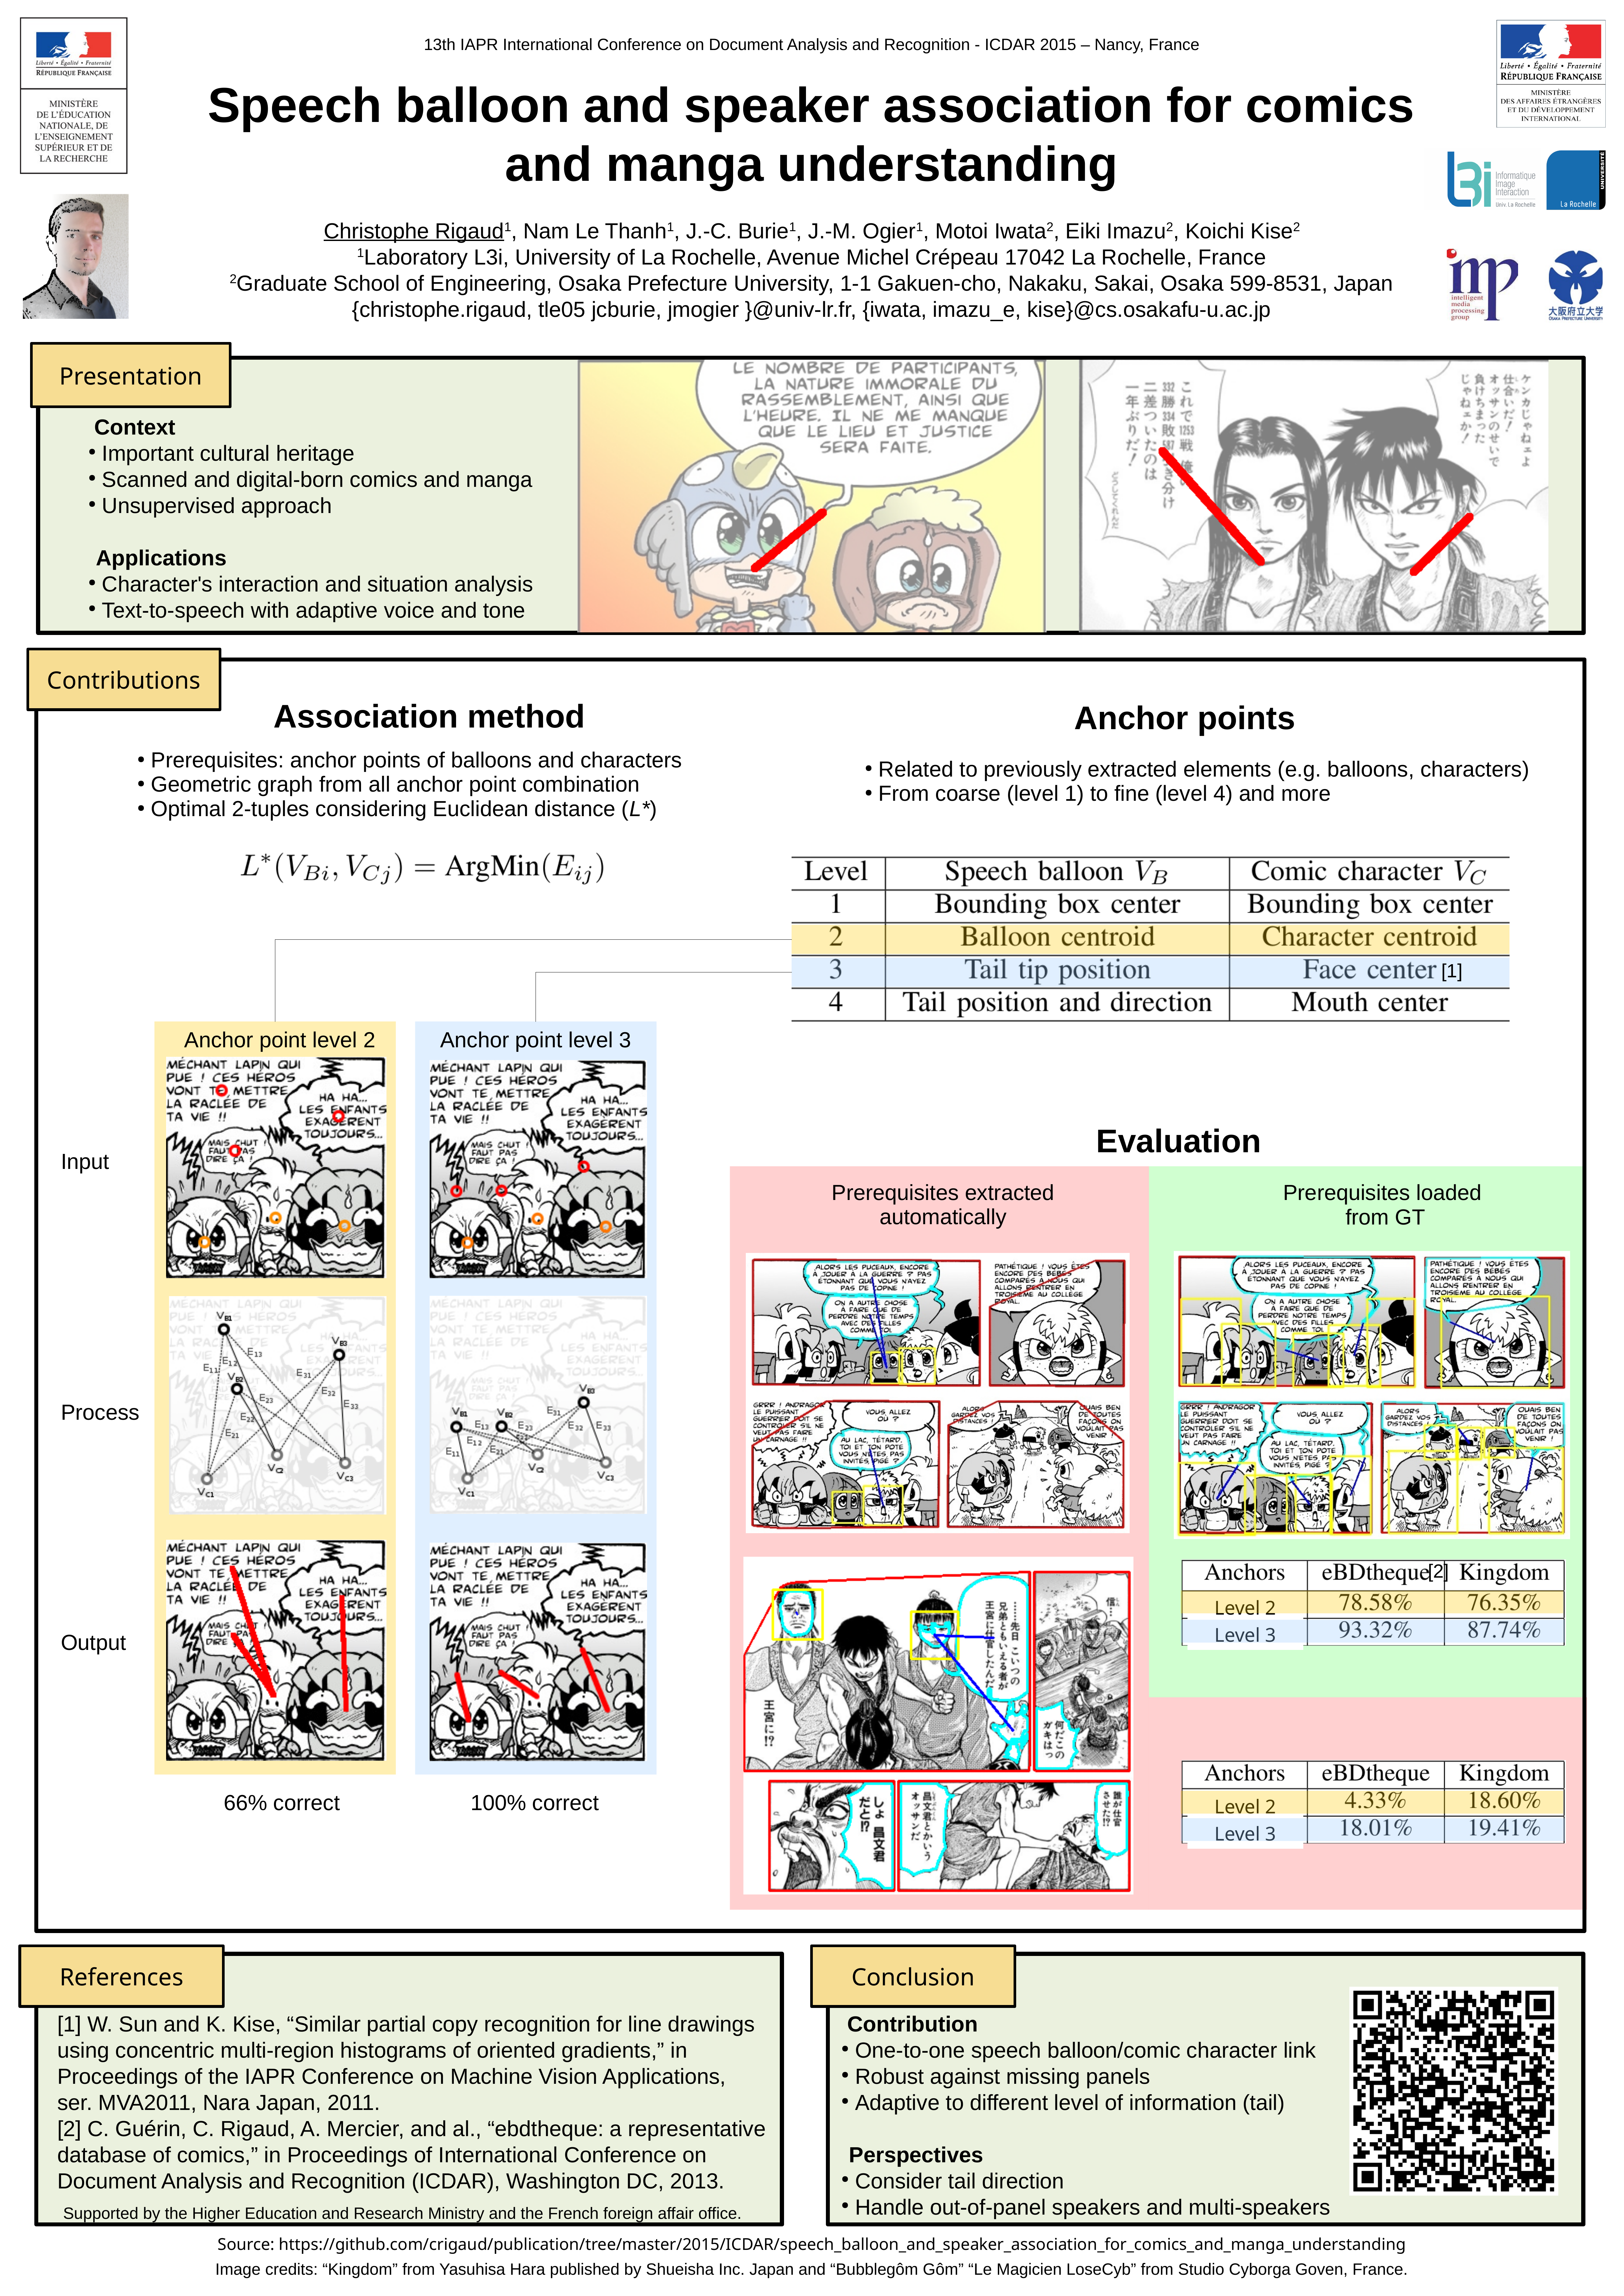

13th IAPR International Conference on Document Analysis and Recognition - ICDAR 2015 – Nancy, France
Speech balloon and speaker association for comics
and manga understanding
Christophe Rigaud1, Nam Le Thanh1, J.-C. Burie1, J.-M. Ogier1, Motoi Iwata2, Eiki Imazu2, Koichi Kise2
1Laboratory L3i, University of La Rochelle, Avenue Michel Crépeau 17042 La Rochelle, France
2Graduate School of Engineering, Osaka Prefecture University, 1-1 Gakuen-cho, Nakaku, Sakai, Osaka 599-8531, Japan
{christophe.rigaud, tle05 jcburie, jmogier }@univ-lr.fr, {iwata, imazu_e, kise}@cs.osakafu-u.ac.jp
Presentation
 Context
 Important cultural heritage
 Scanned and digital-born comics and manga
 Unsupervised approach
Applications
 Character's interaction and situation analysis
 Text-to-speech with adaptive voice and tone
Contributions
Association method
Anchor points
 Prerequisites: anchor points of balloons and characters
 Geometric graph from all anchor point combination
 Optimal 2-tuples considering Euclidean distance (L*)
 Related to previously extracted elements (e.g. balloons, characters)
 From coarse (level 1) to fine (level 4) and more
[1]
Anchor point level 2
Anchor point level 3
Evaluation
Input
Prerequisites extracted automatically
Prerequisites loaded from GT
Process
[2]
Level 2
Level 3
Output
66% correct
100% correct
Level 2
Level 3
References
Conclusion
[1] W. Sun and K. Kise, “Similar partial copy recognition for line drawings
using concentric multi-region histograms of oriented gradients,” in
Proceedings of the IAPR Conference on Machine Vision Applications,
ser. MVA2011, Nara Japan, 2011.
[2] C. Guérin, C. Rigaud, A. Mercier, and al., “ebdtheque: a representative database of comics,” in Proceedings of International Conference on
Document Analysis and Recognition (ICDAR), Washington DC, 2013.
Supported by the Higher Education and Research Ministry and the French foreign affair office.
 Contribution
 One-to-one speech balloon/comic character link
 Robust against missing panels
 Adaptive to different level of information (tail)
Perspectives
 Consider tail direction
 Handle out-of-panel speakers and multi-speakers
 Dataset http://ebdtheque.univ-lr.fr + TODO
 TODO 22 different comics characters that appear 352 times in 34 pages
 TODO 3 window sizes = 2, 1 and 0.5 times the query height
 TODO Confidence threshold C = 100%
 TODO 90.3% recall and 46.7% precision in average
Source: https://github.com/crigaud/publication/tree/master/2015/ICDAR/speech_balloon_and_speaker_association_for_comics_and_manga_understanding
Image credits: “Kingdom” from Yasuhisa Hara published by Shueisha Inc. Japan and “Bubblegôm Gôm” “Le Magicien LoseCyb” from Studio Cyborga Goven, France.